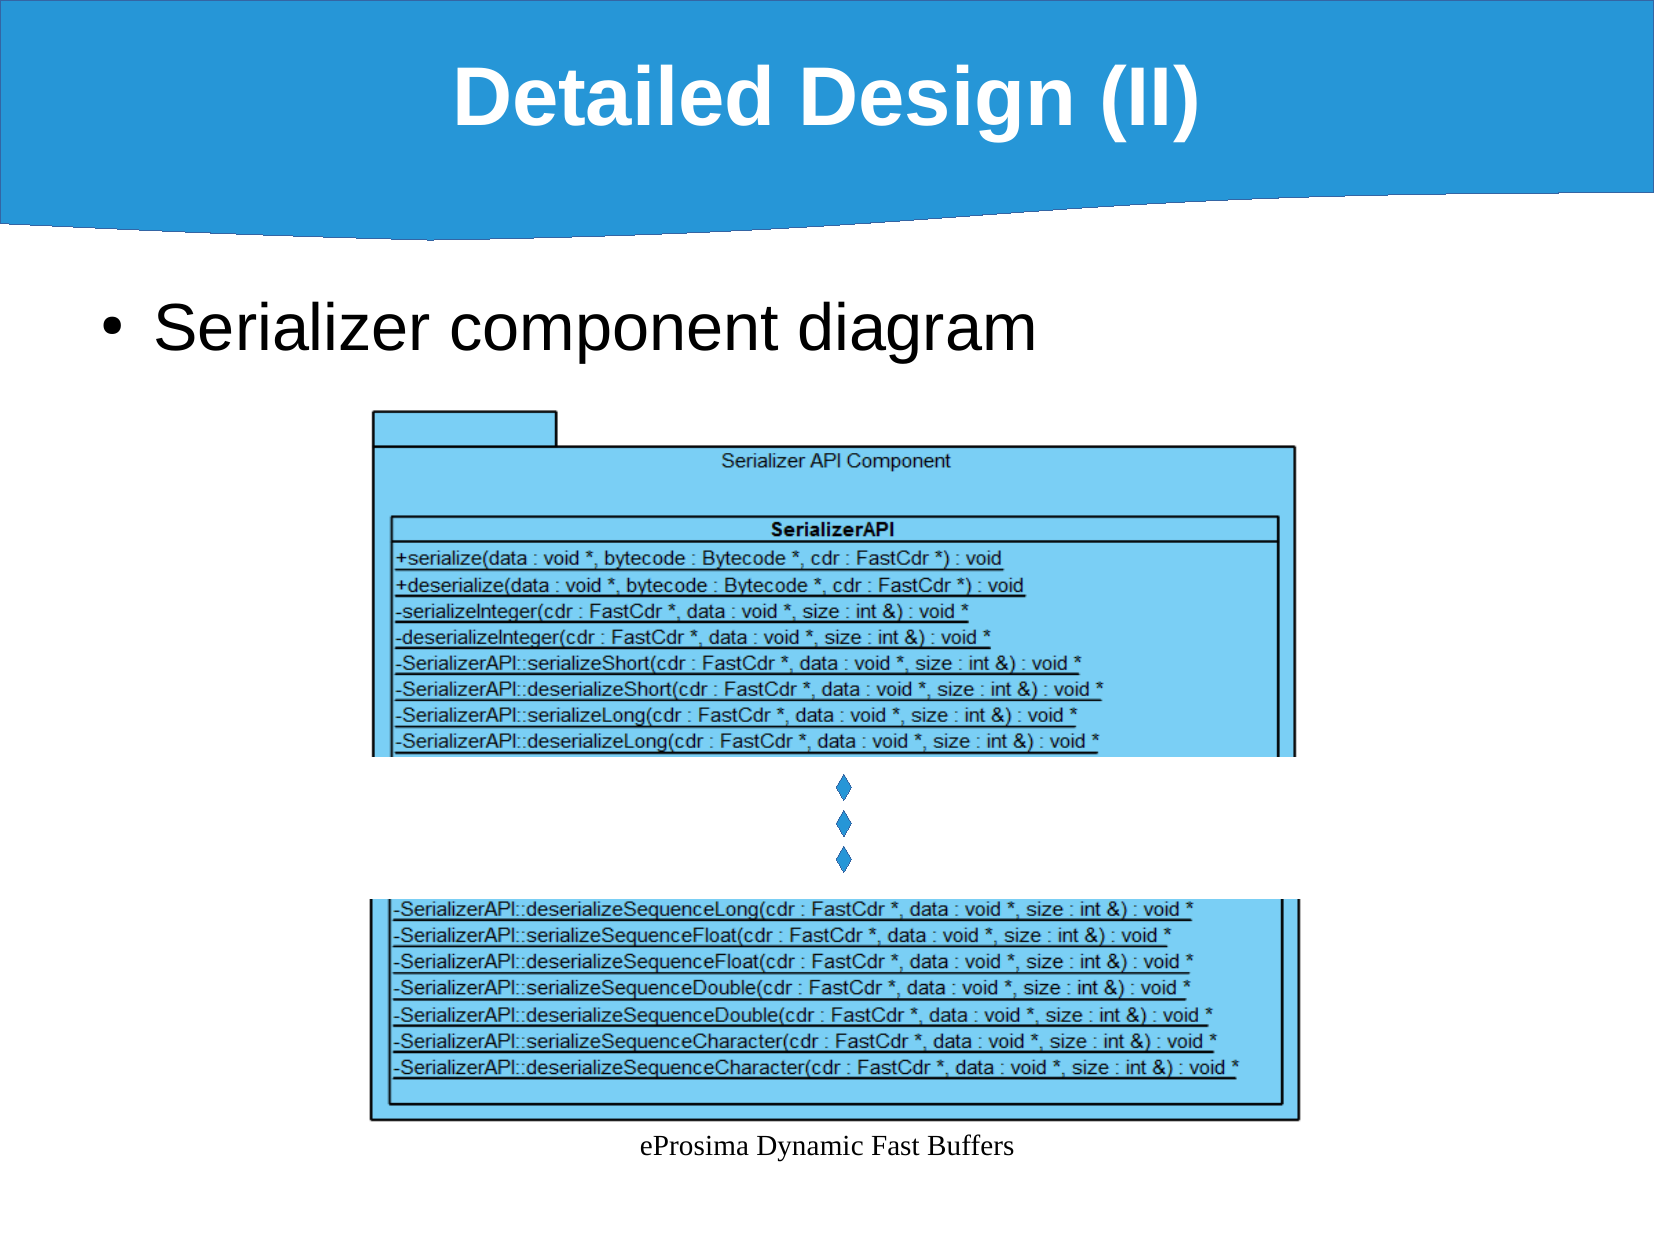

Detailed Design (II)
# Serializer component diagram
eProsima Dynamic Fast Buffers